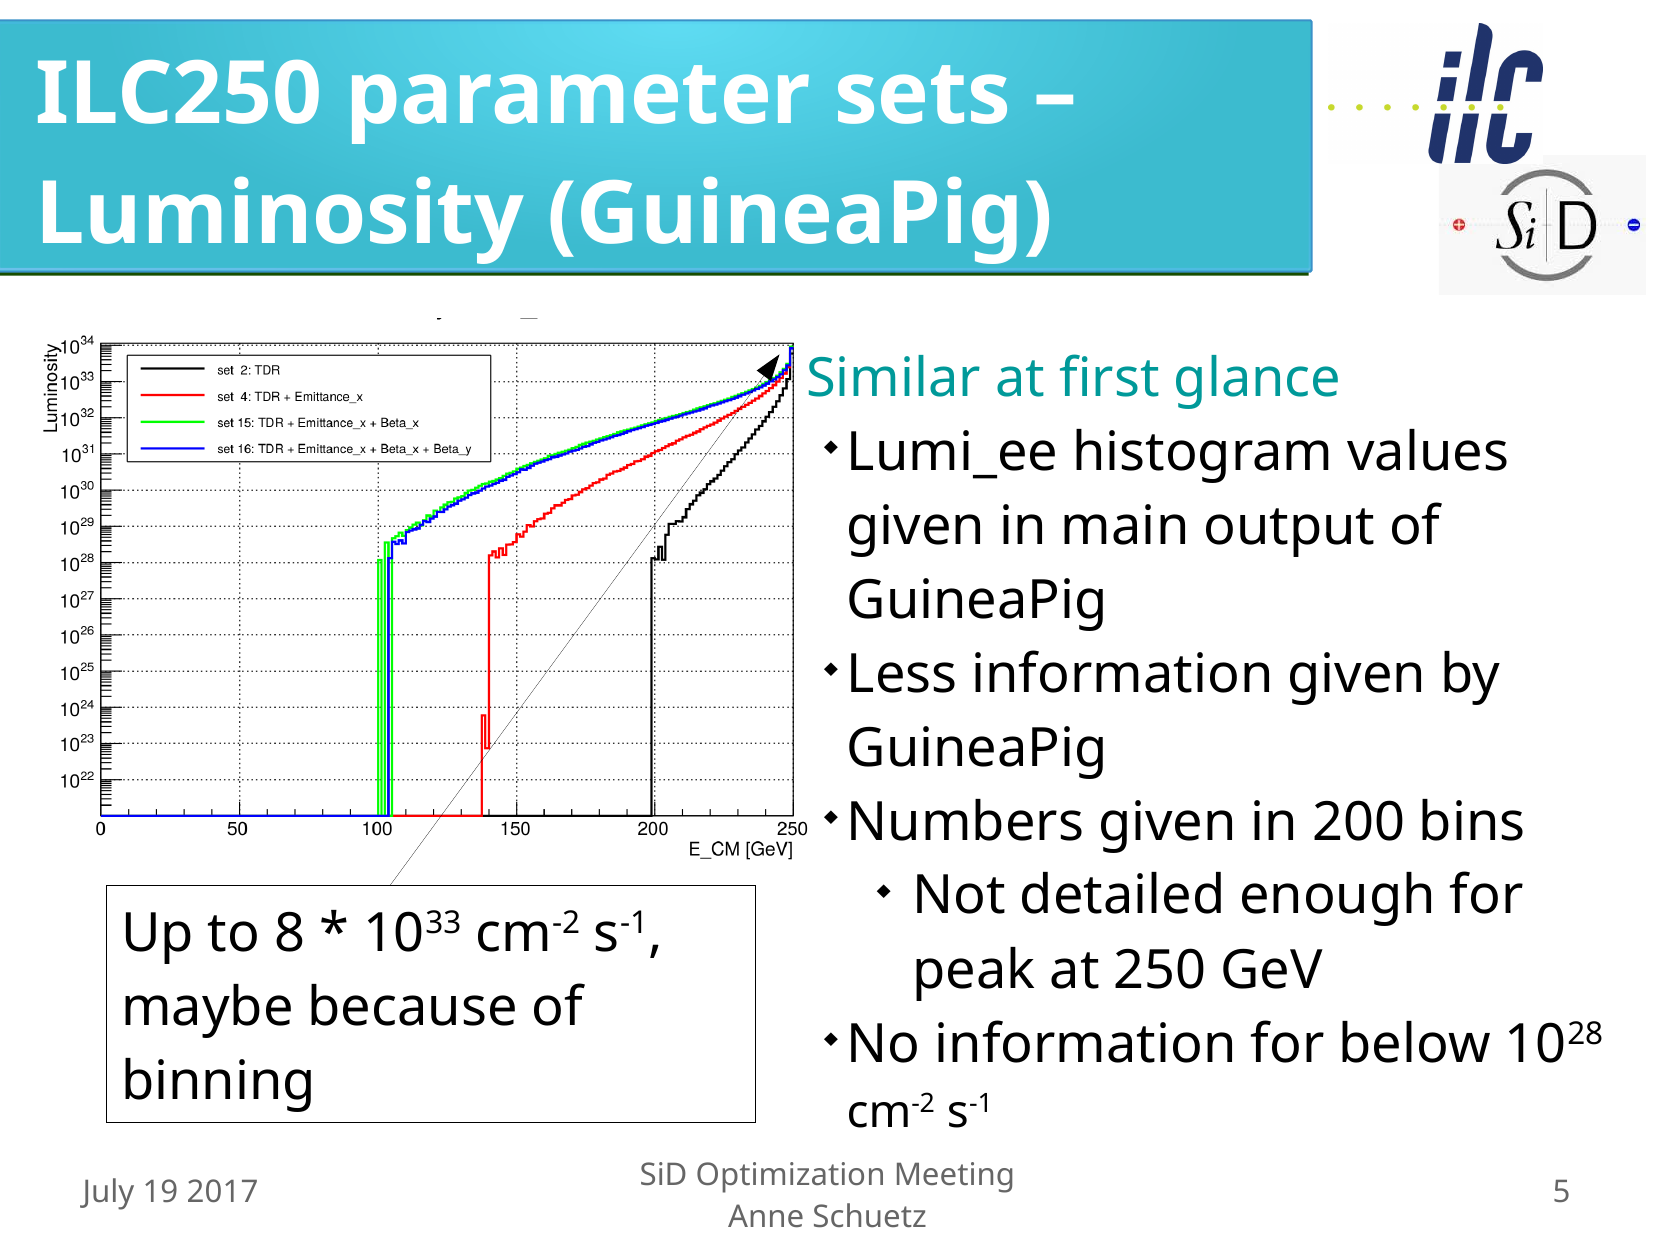

# ILC250 parameter sets – Luminosity (GuineaPig)
Similar at first glance
Lumi_ee histogram values given in main output of GuineaPig
Less information given by GuineaPig
Numbers given in 200 bins
Not detailed enough for peak at 250 GeV
No information for below 1028 cm-2 s-1
Up to 8 * 1033 cm-2 s-1, maybe because of binning
5